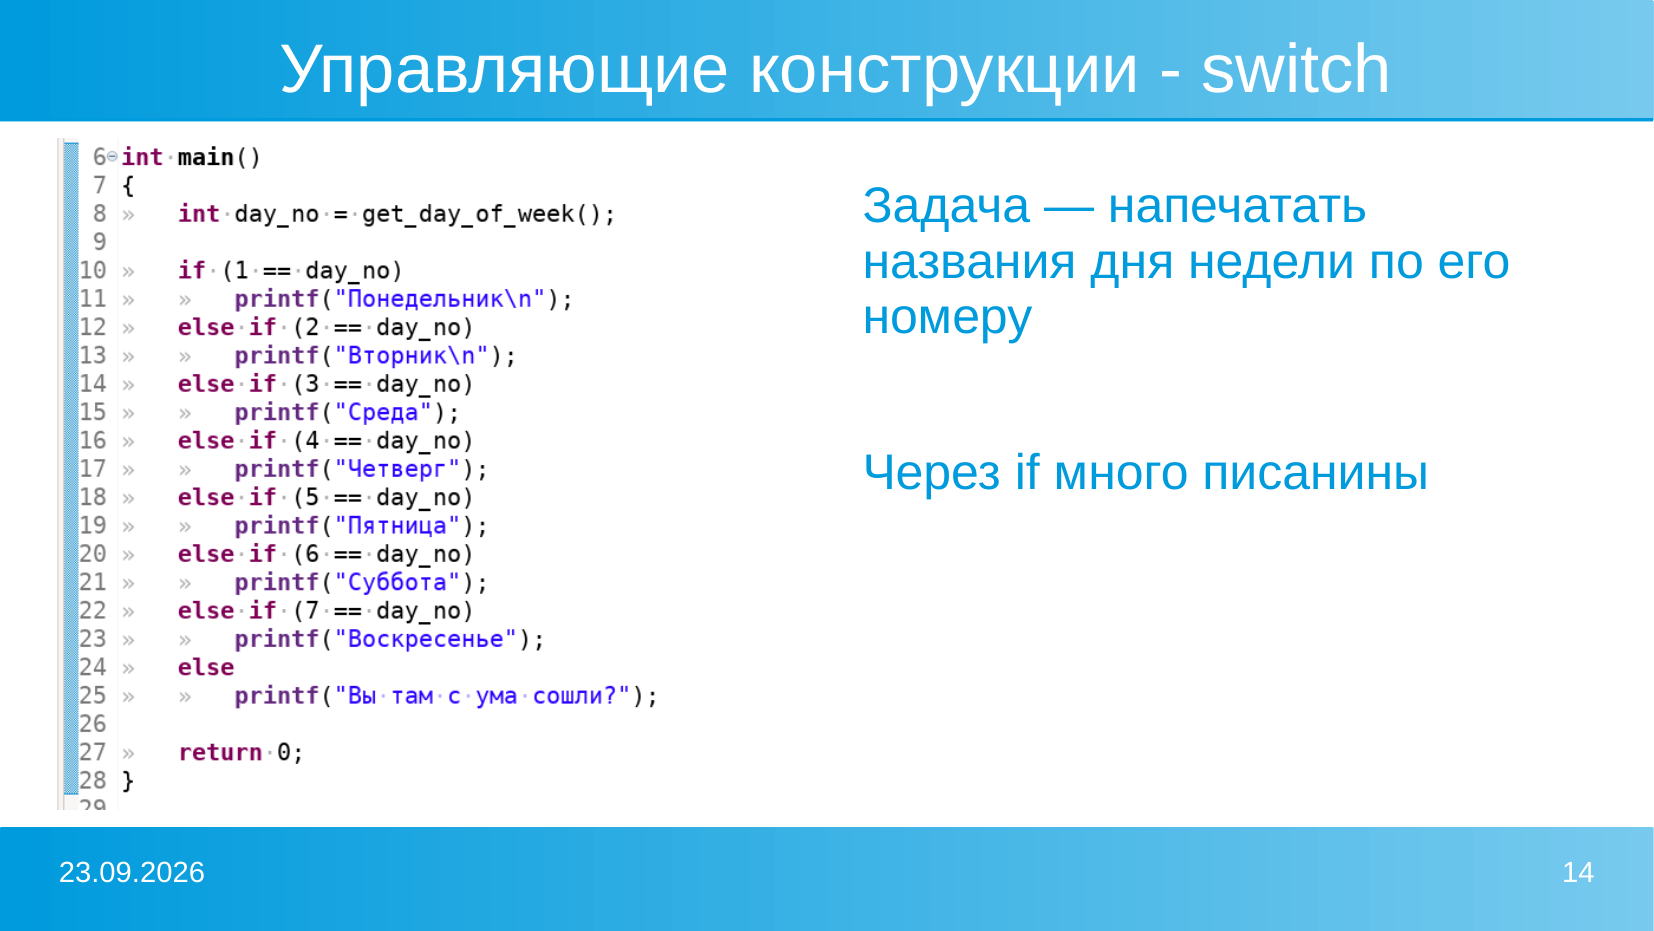

# Управляющие конструкции - switch
Задача — напечатать названия дня недели по его номеру
Через if много писанины
14